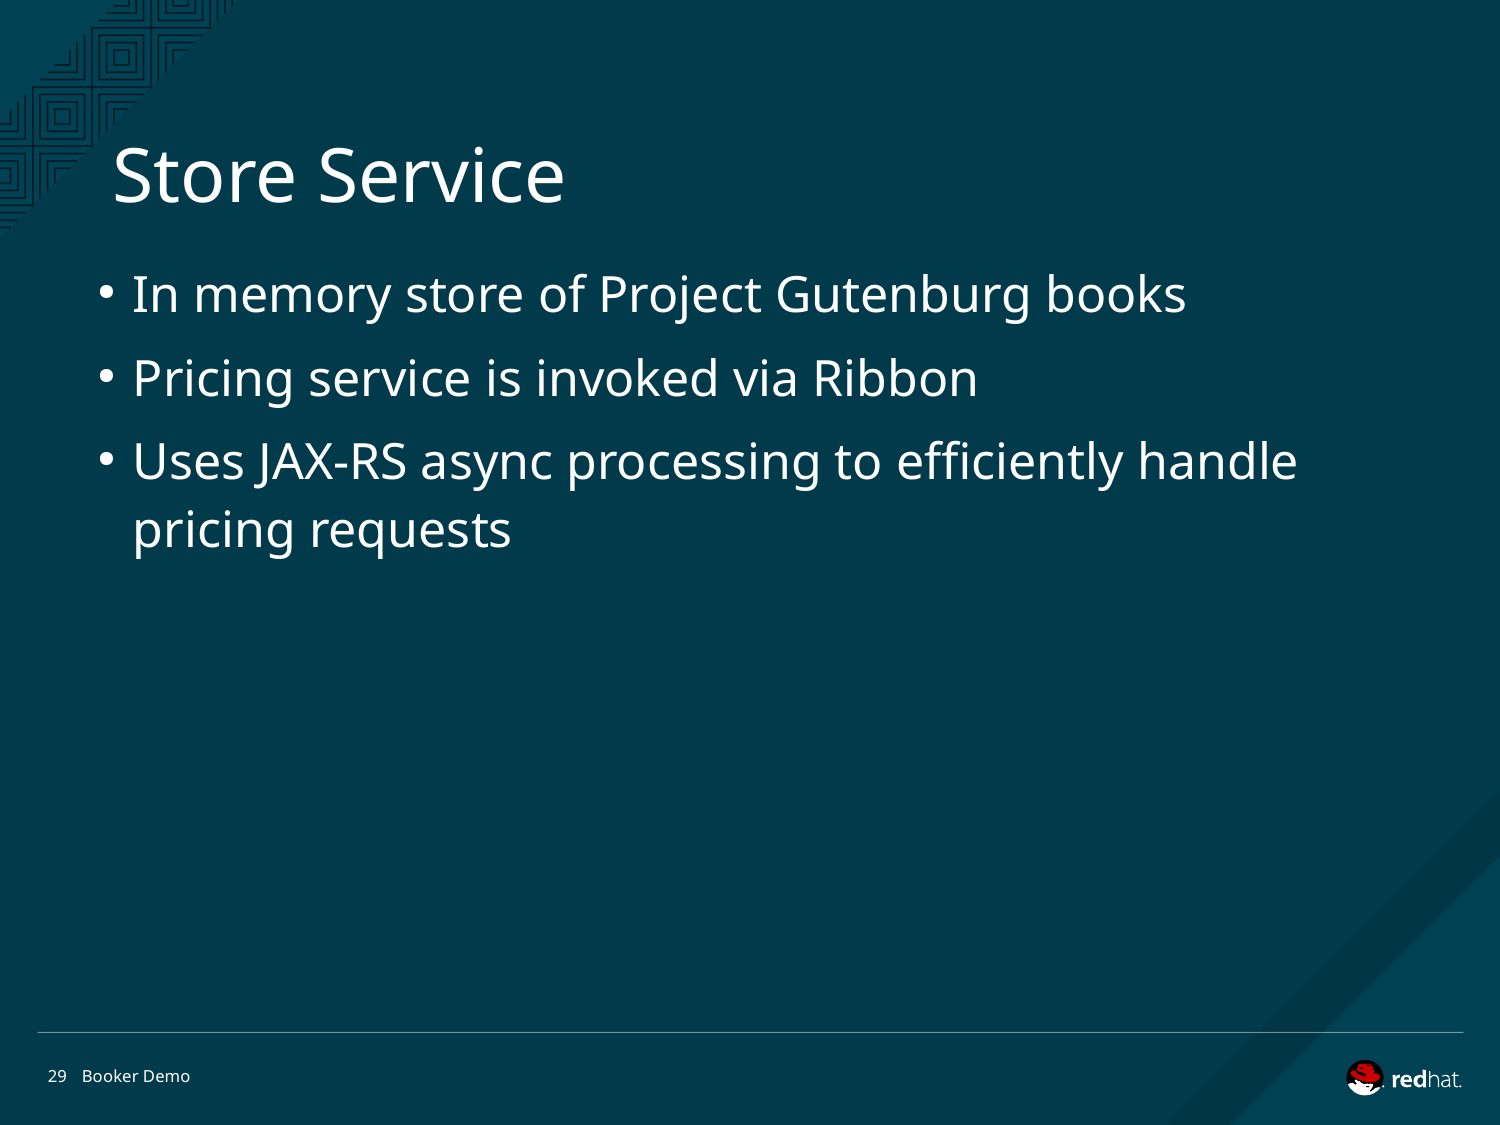

# Store Service
In memory store of Project Gutenburg books
Pricing service is invoked via Ribbon
Uses JAX-RS async processing to efficiently handle pricing requests
29
Booker Demo